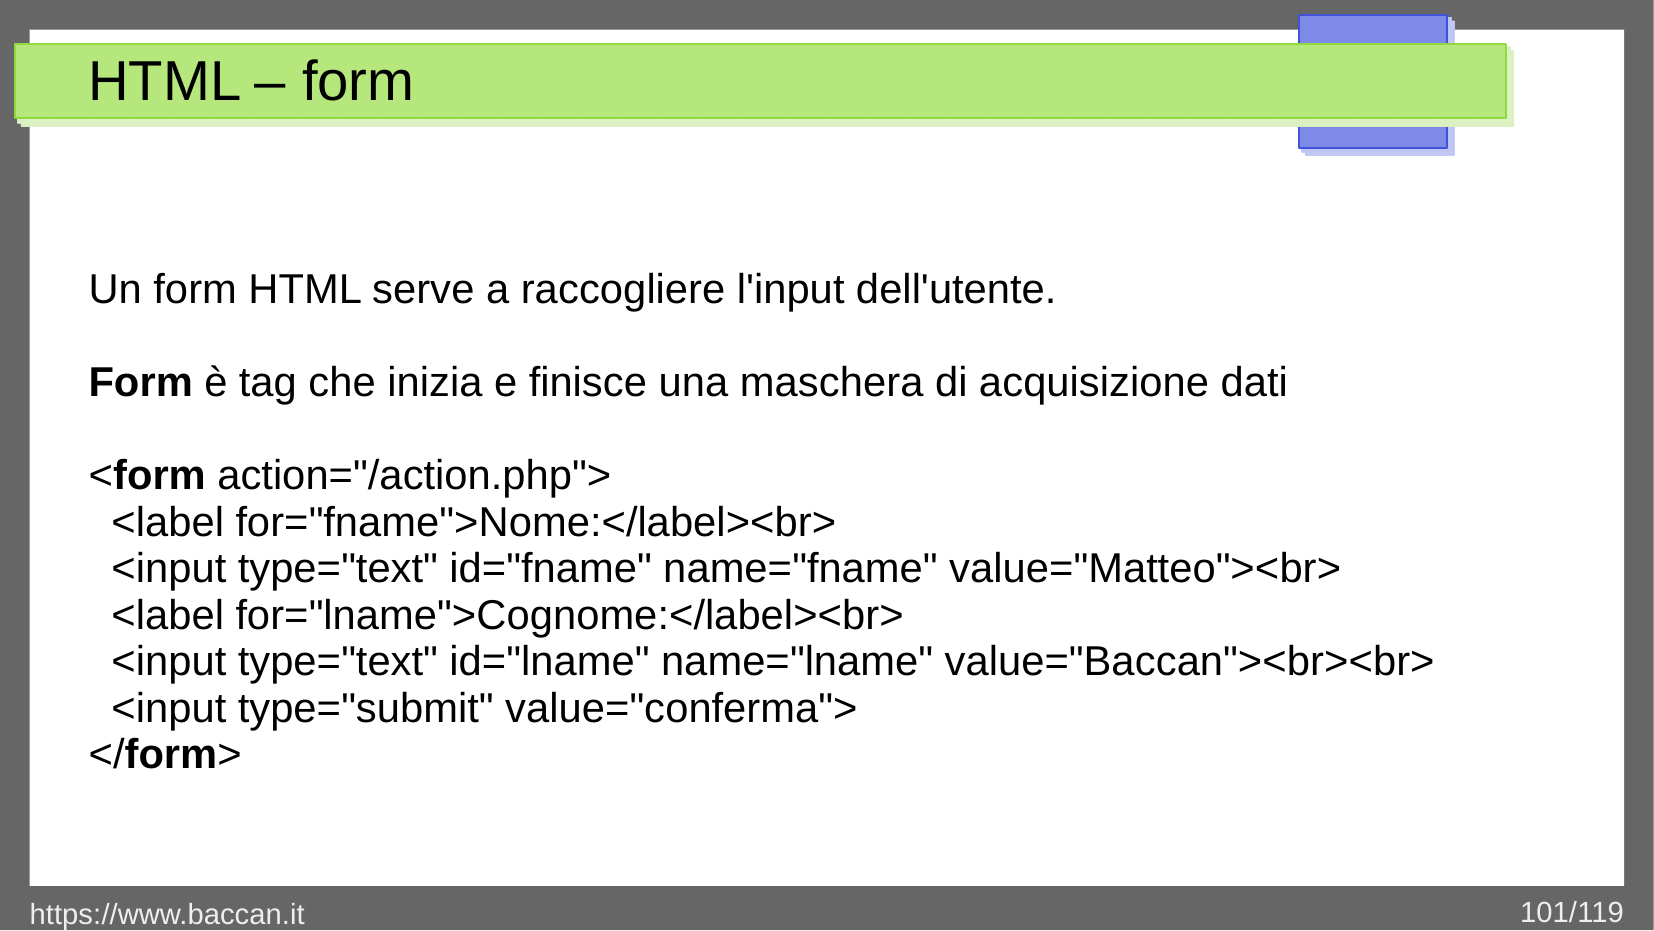

# HTML – form
Un form HTML serve a raccogliere l'input dell'utente.
Form è tag che inizia e finisce una maschera di acquisizione dati
<form action="/action.php">
 <label for="fname">Nome:</label><br>
 <input type="text" id="fname" name="fname" value="Matteo"><br>
 <label for="lname">Cognome:</label><br>
 <input type="text" id="lname" name="lname" value="Baccan"><br><br>
 <input type="submit" value="conferma">
</form>
101
https://www.baccan.it